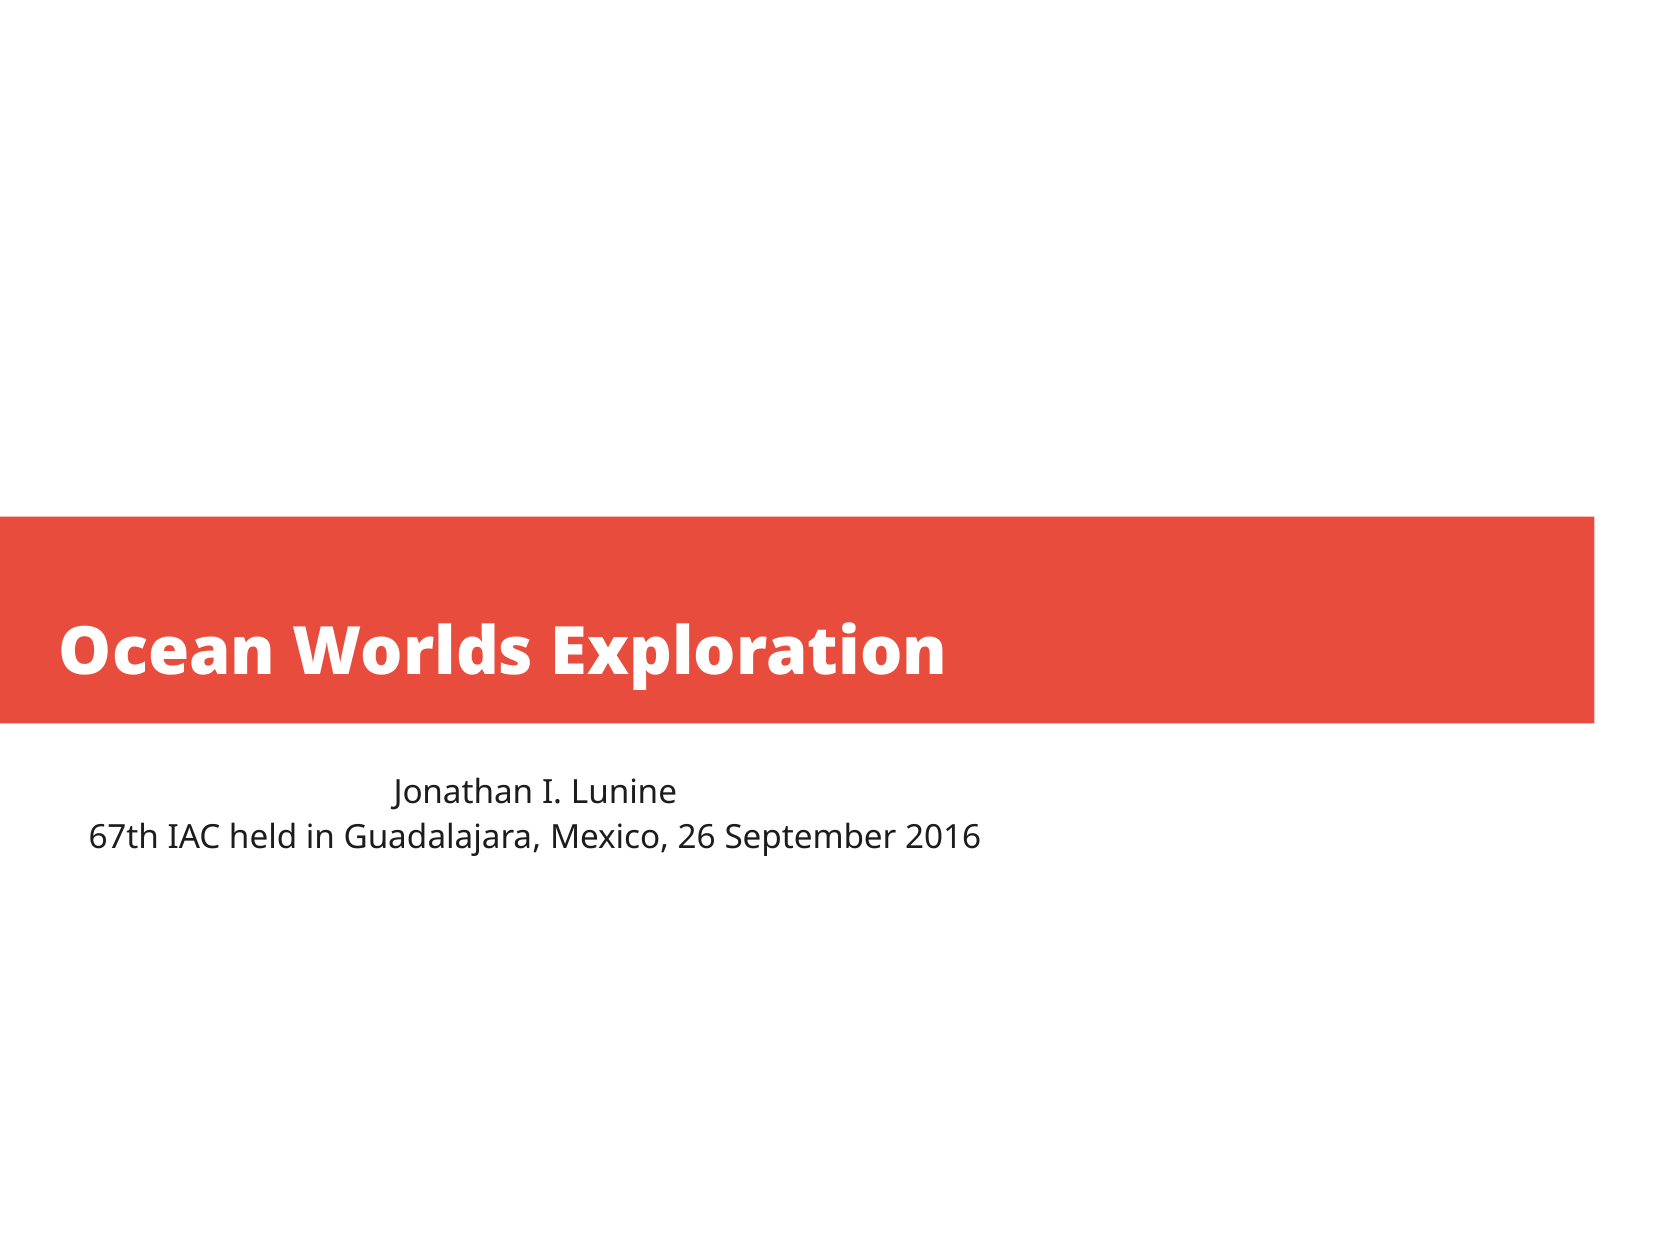

# Ocean Worlds Exploration
Jonathan I. Lunine
67th IAC held in Guadalajara, Mexico, 26 September 2016